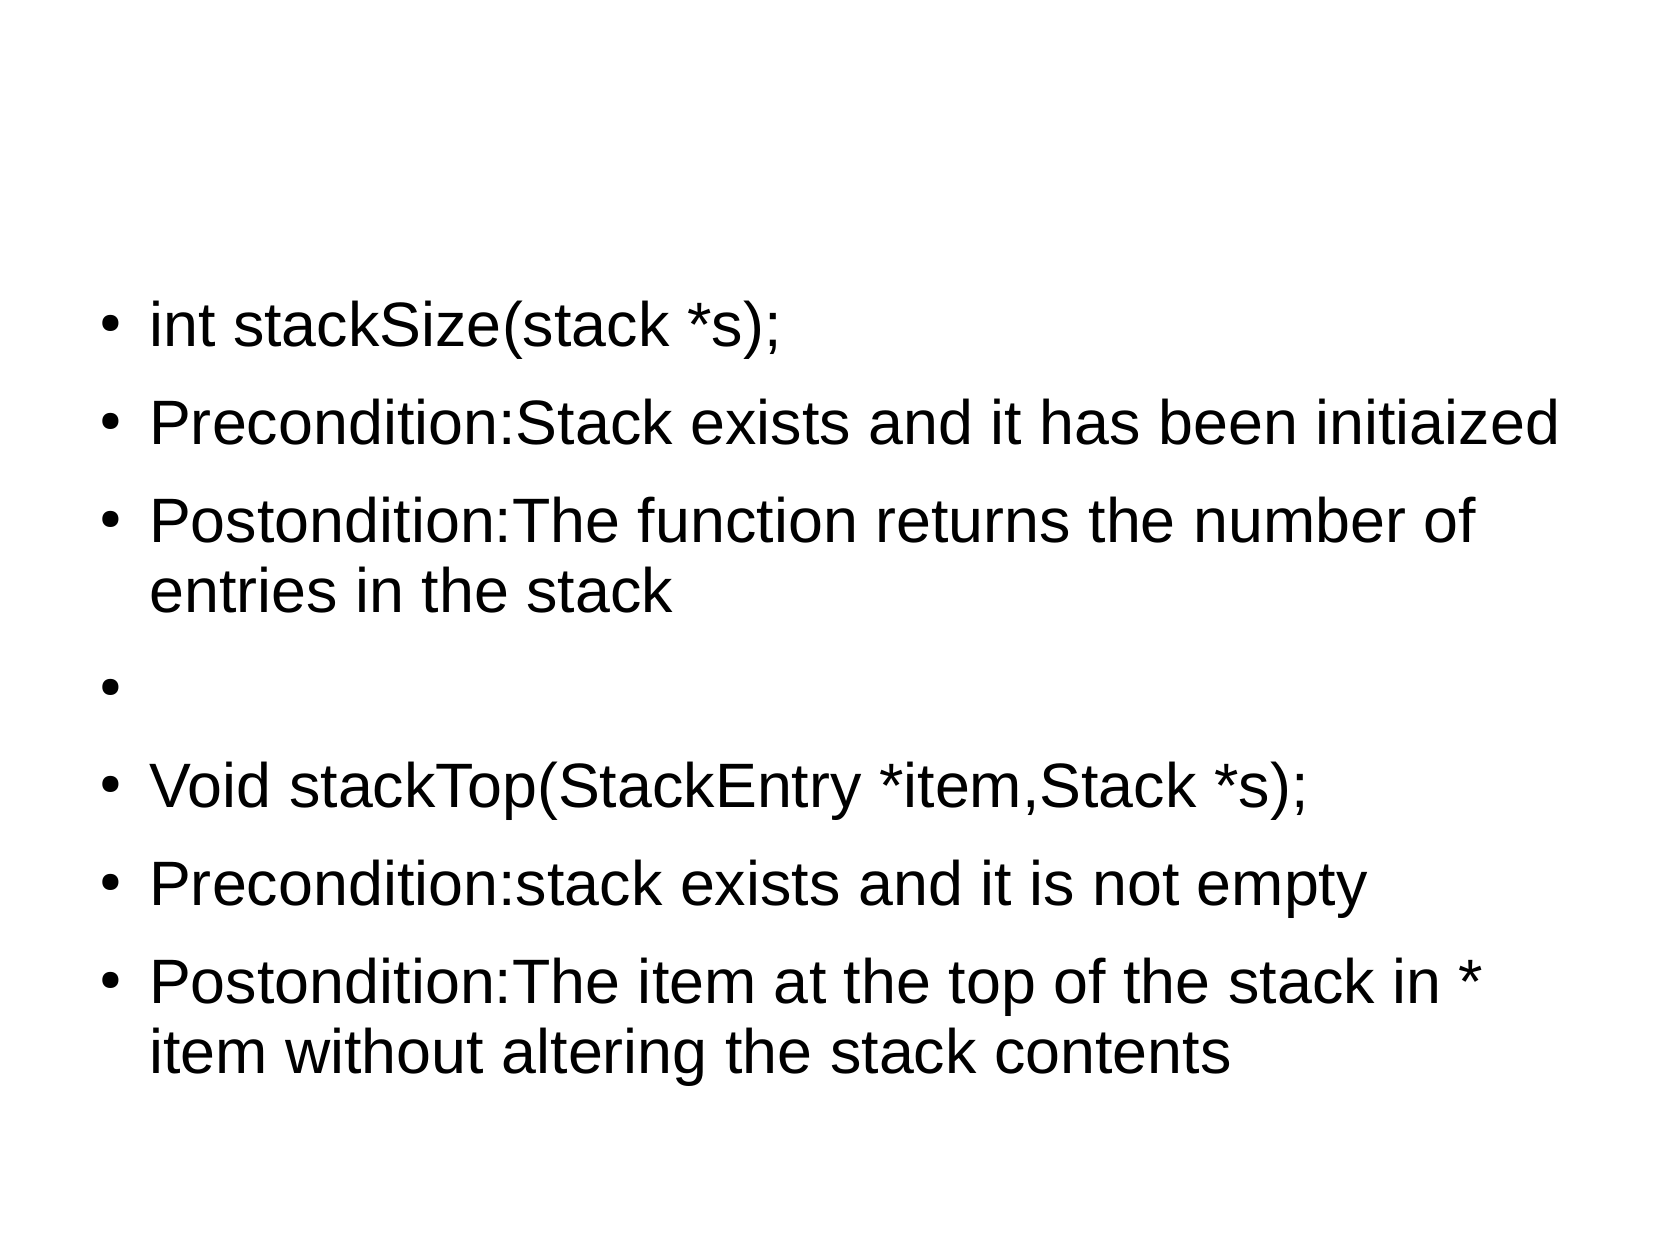

#
int stackSize(stack *s);
Precondition:Stack exists and it has been initiaized
Postondition:The function returns the number of entries in the stack
Void stackTop(StackEntry *item,Stack *s);
Precondition:stack exists and it is not empty
Postondition:The item at the top of the stack in * item without altering the stack contents